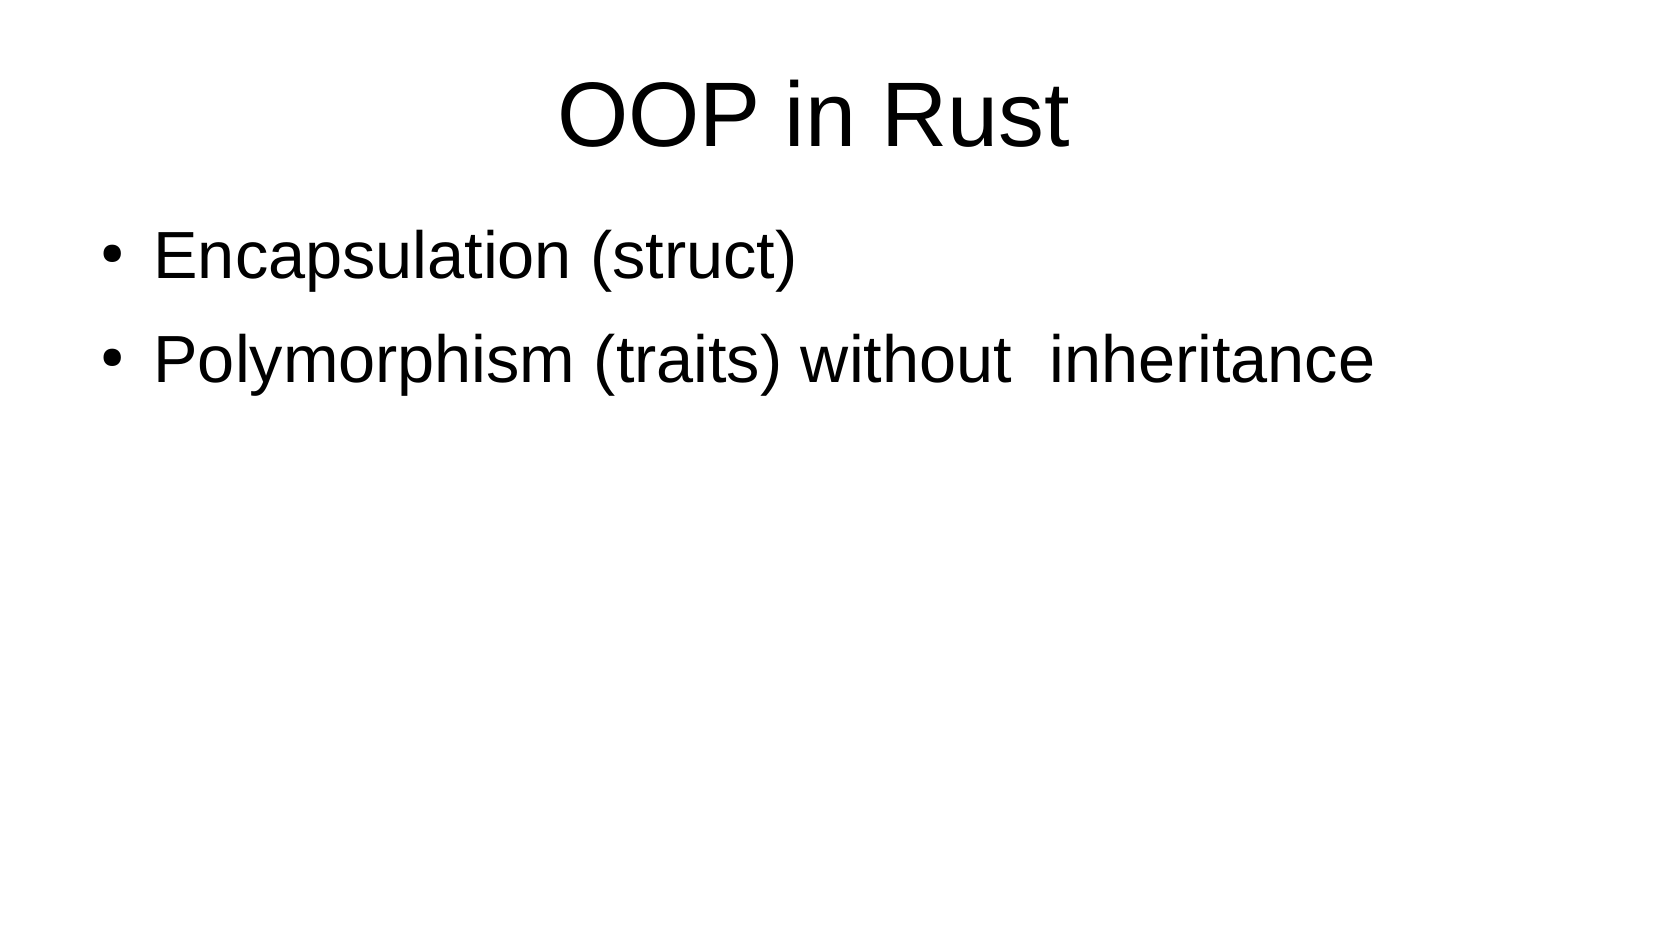

# OOP in Rust
Encapsulation (struct)
Polymorphism (traits) without inheritance